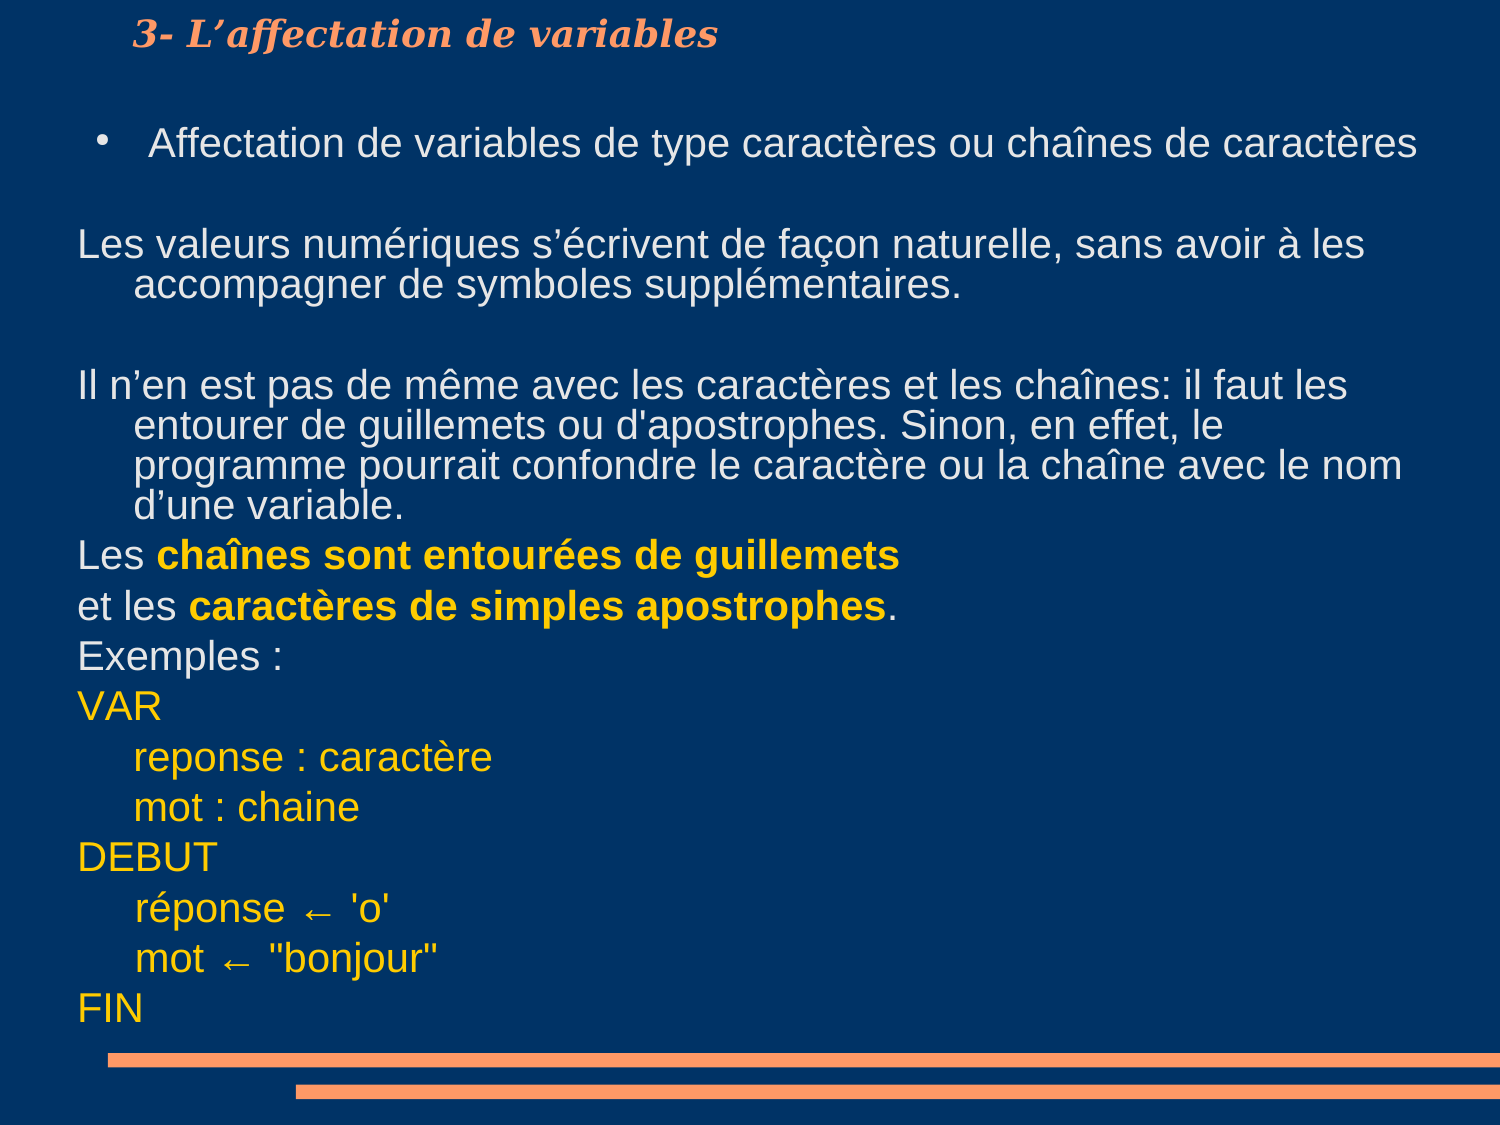

# 3- L’affectation de variables
Affectation de variables de type caractères ou chaînes de caractères
Les valeurs numériques s’écrivent de façon naturelle, sans avoir à les accompagner de symboles supplémentaires.
Il n’en est pas de même avec les caractères et les chaînes: il faut les entourer de guillemets ou d'apostrophes. Sinon, en effet, le programme pourrait confondre le caractère ou la chaîne avec le nom d’une variable.
Les chaînes sont entourées de guillemets
et les caractères de simples apostrophes.
Exemples :
VAR
	reponse : caractère
	mot : chaine
DEBUT
 réponse ← 'o'
 mot ← "bonjour"
FIN